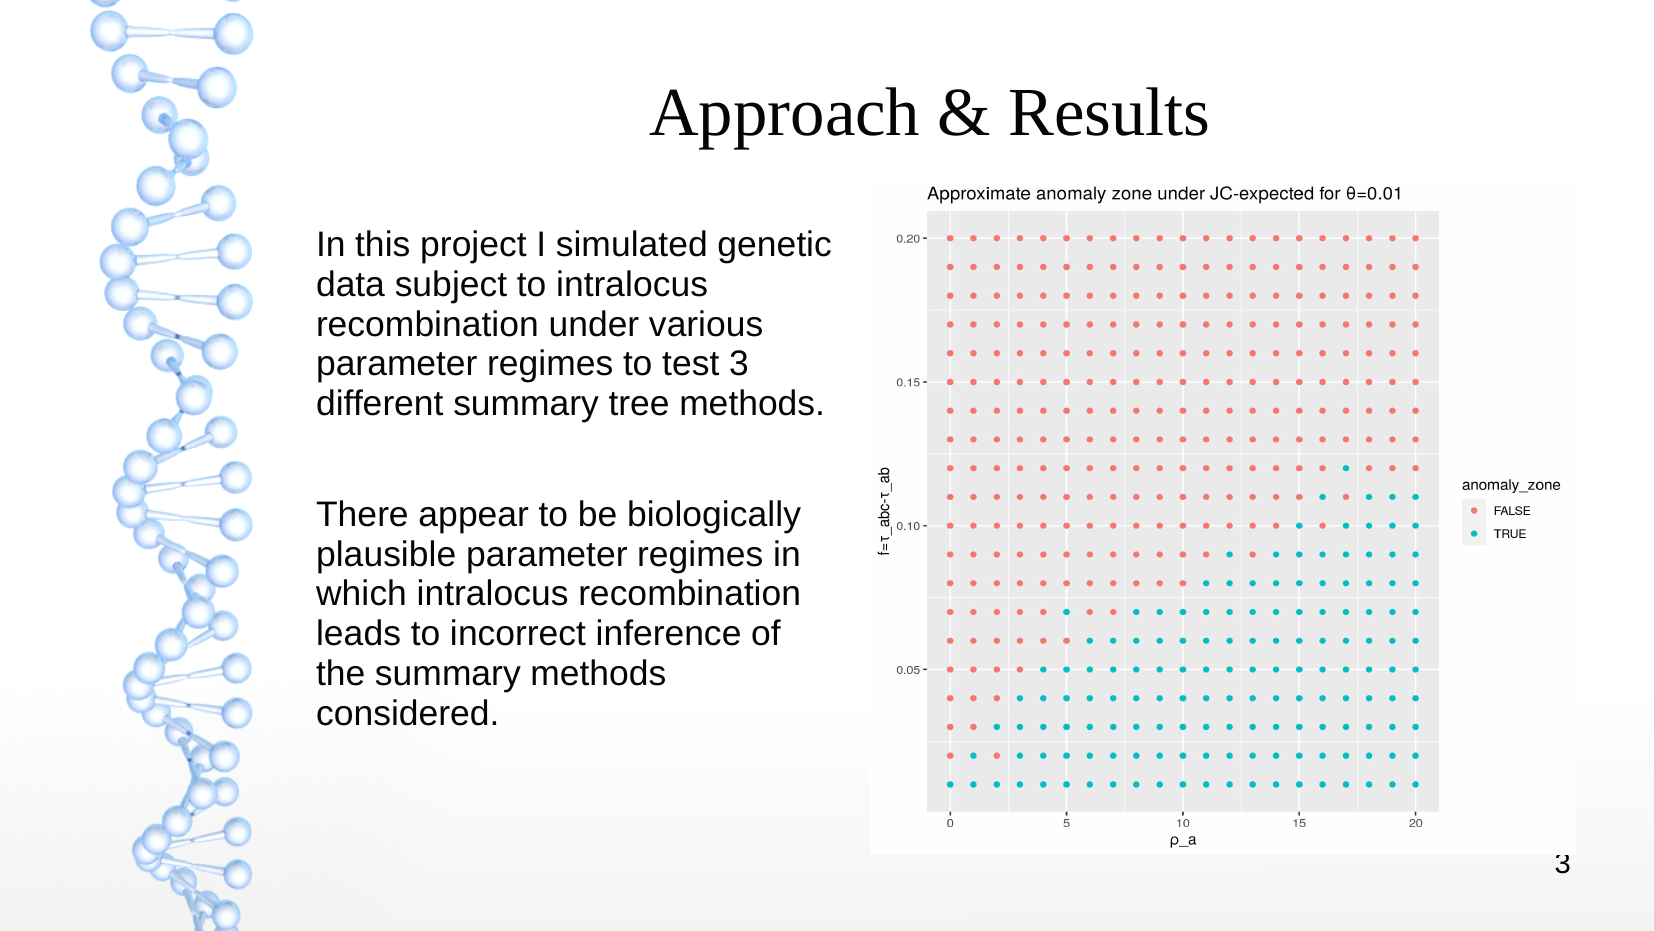

# Approach & Results
In this project I simulated genetic data subject to intralocus recombination under various parameter regimes to test 3 different summary tree methods.
There appear to be biologically plausible parameter regimes in which intralocus recombination leads to incorrect inference of the summary methods considered.
3